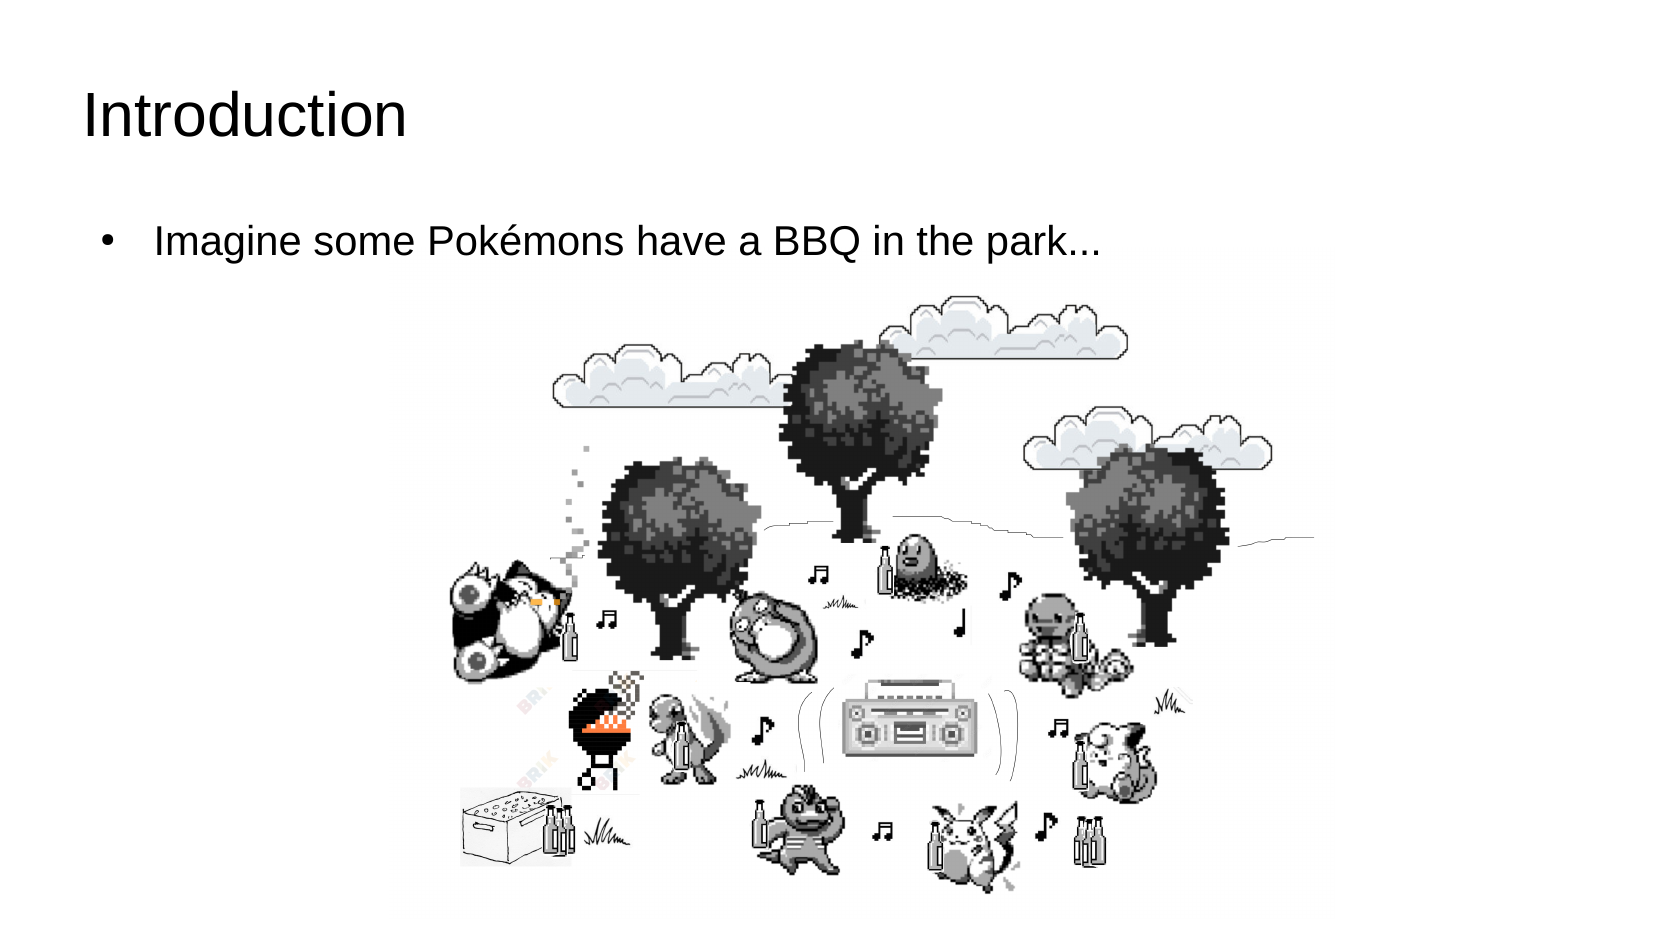

# Introduction
Imagine some Pokémons have a BBQ in the park...